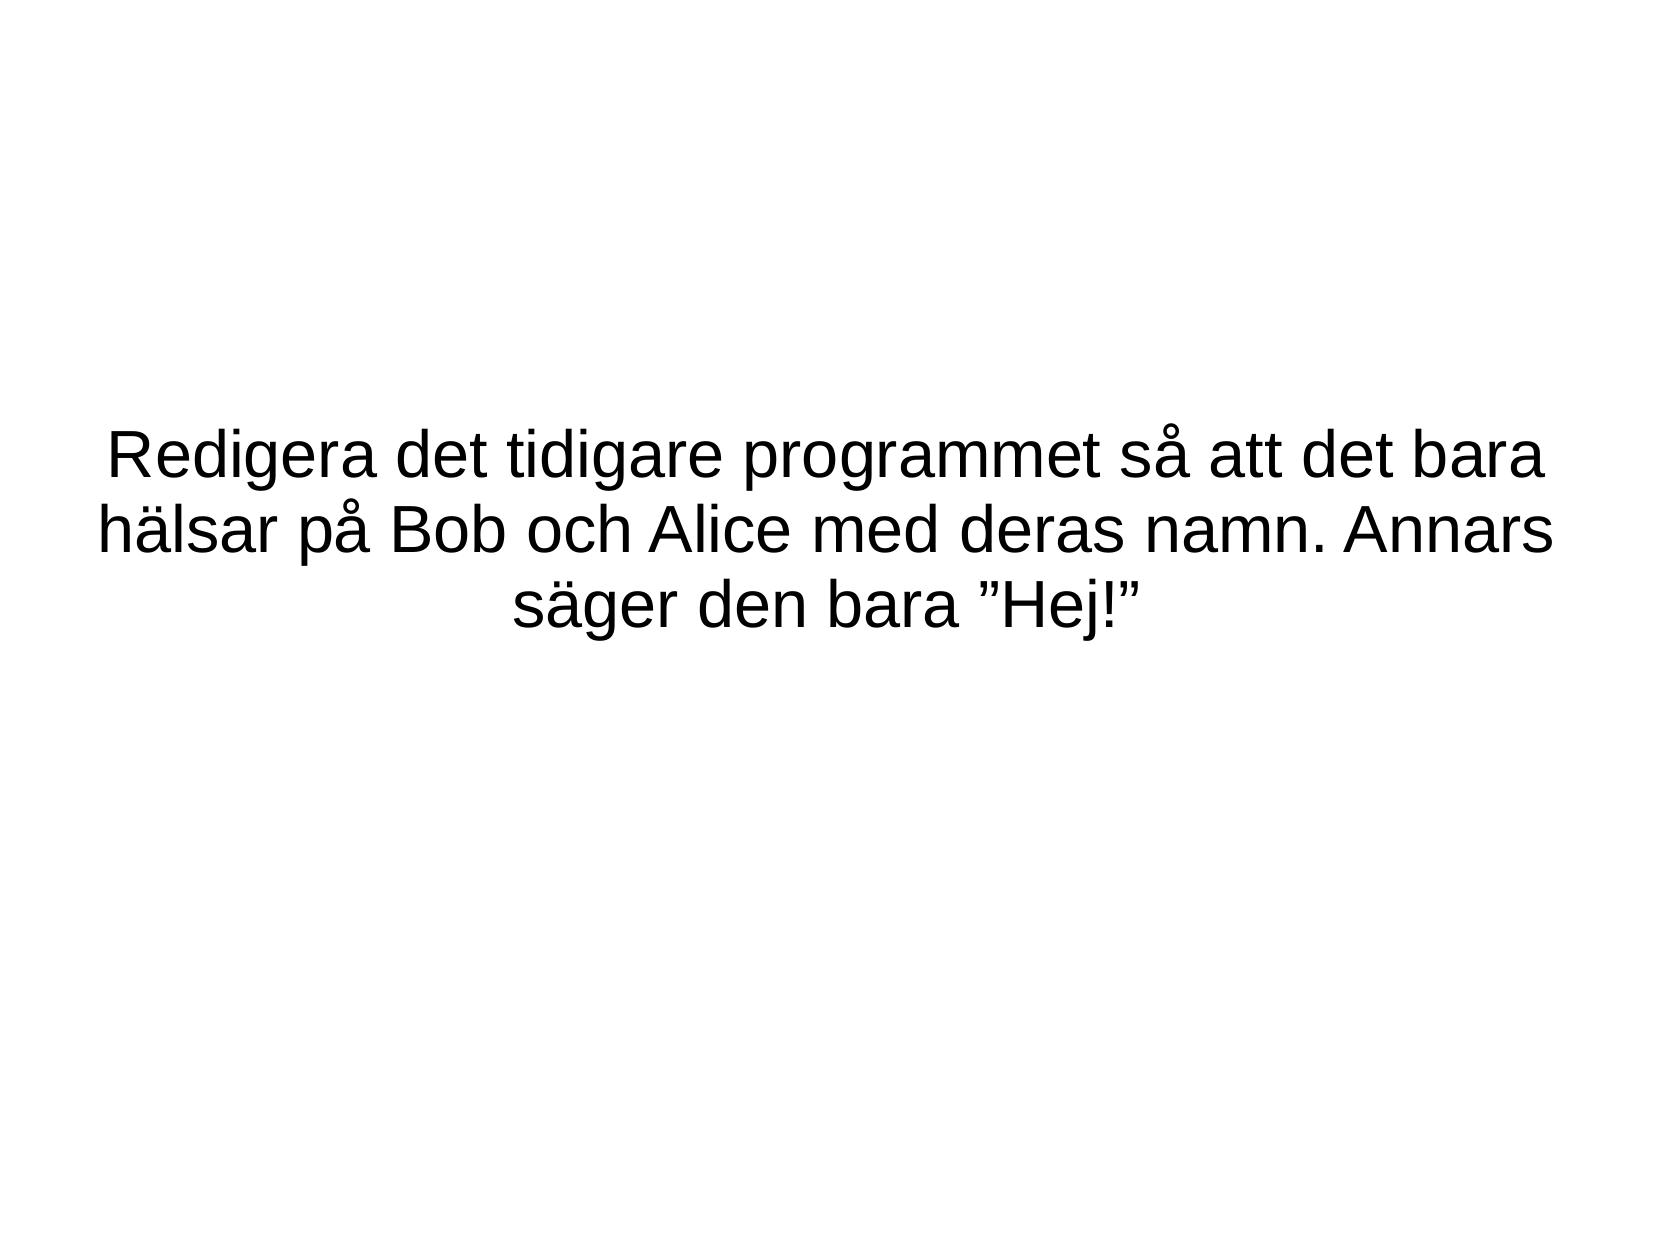

# Redigera det tidigare programmet så att det bara hälsar på Bob och Alice med deras namn. Annars säger den bara ”Hej!”